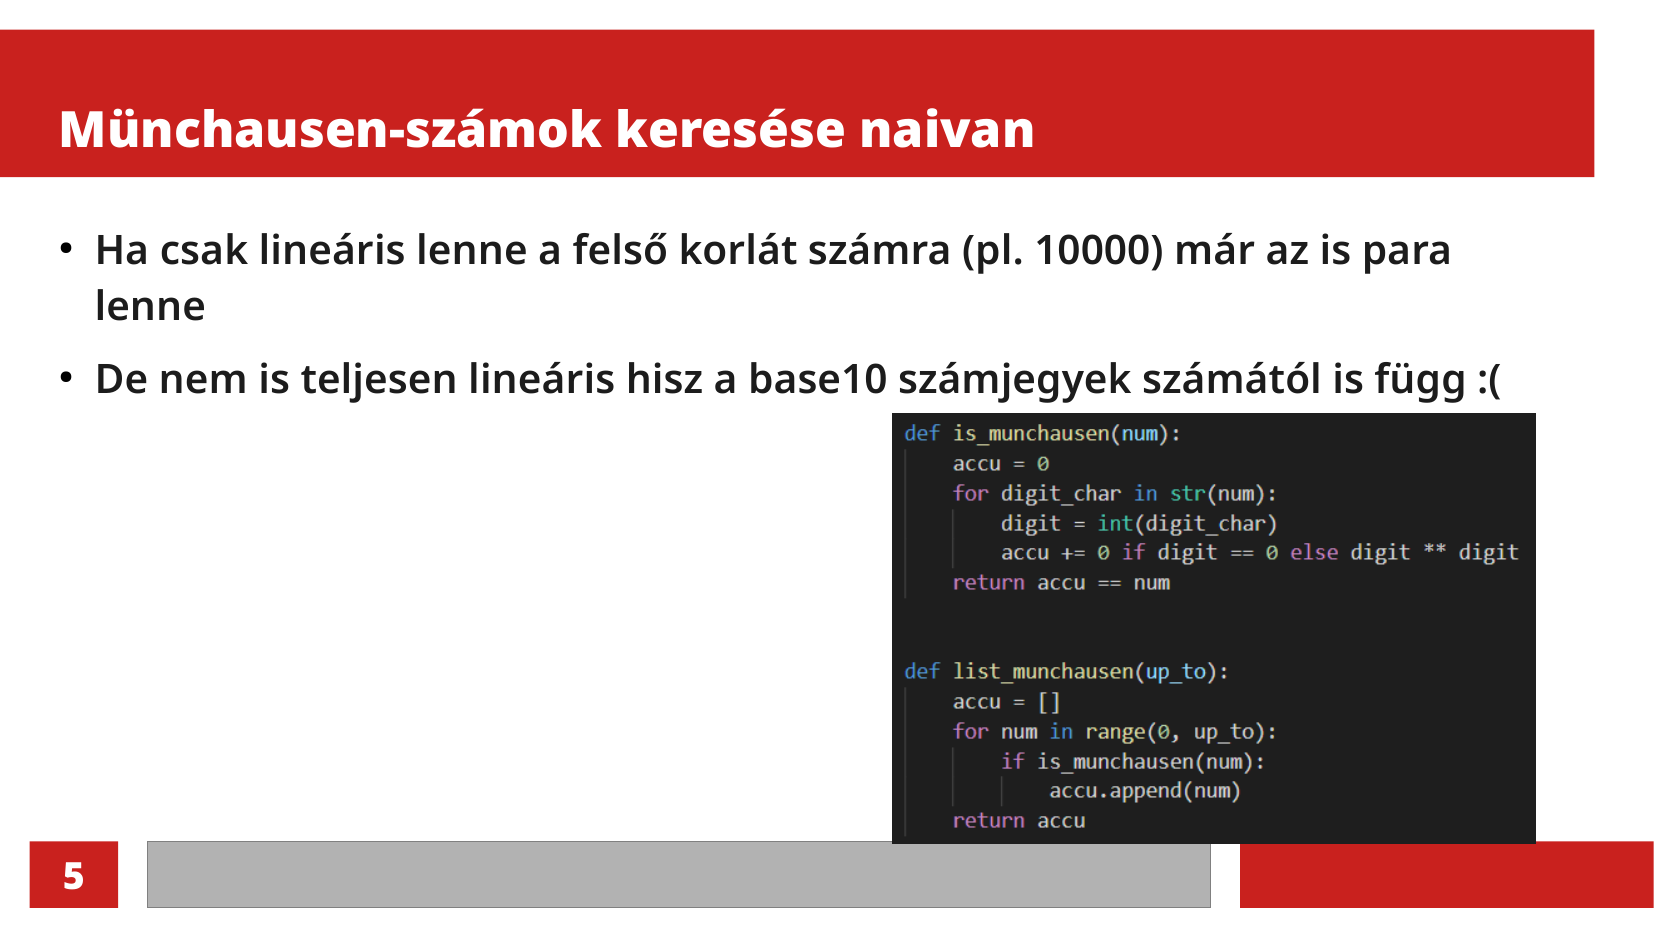

# Münchausen-számok keresése naivan
Ha csak lineáris lenne a felső korlát számra (pl. 10000) már az is para lenne
De nem is teljesen lineáris hisz a base10 számjegyek számától is függ :(
5